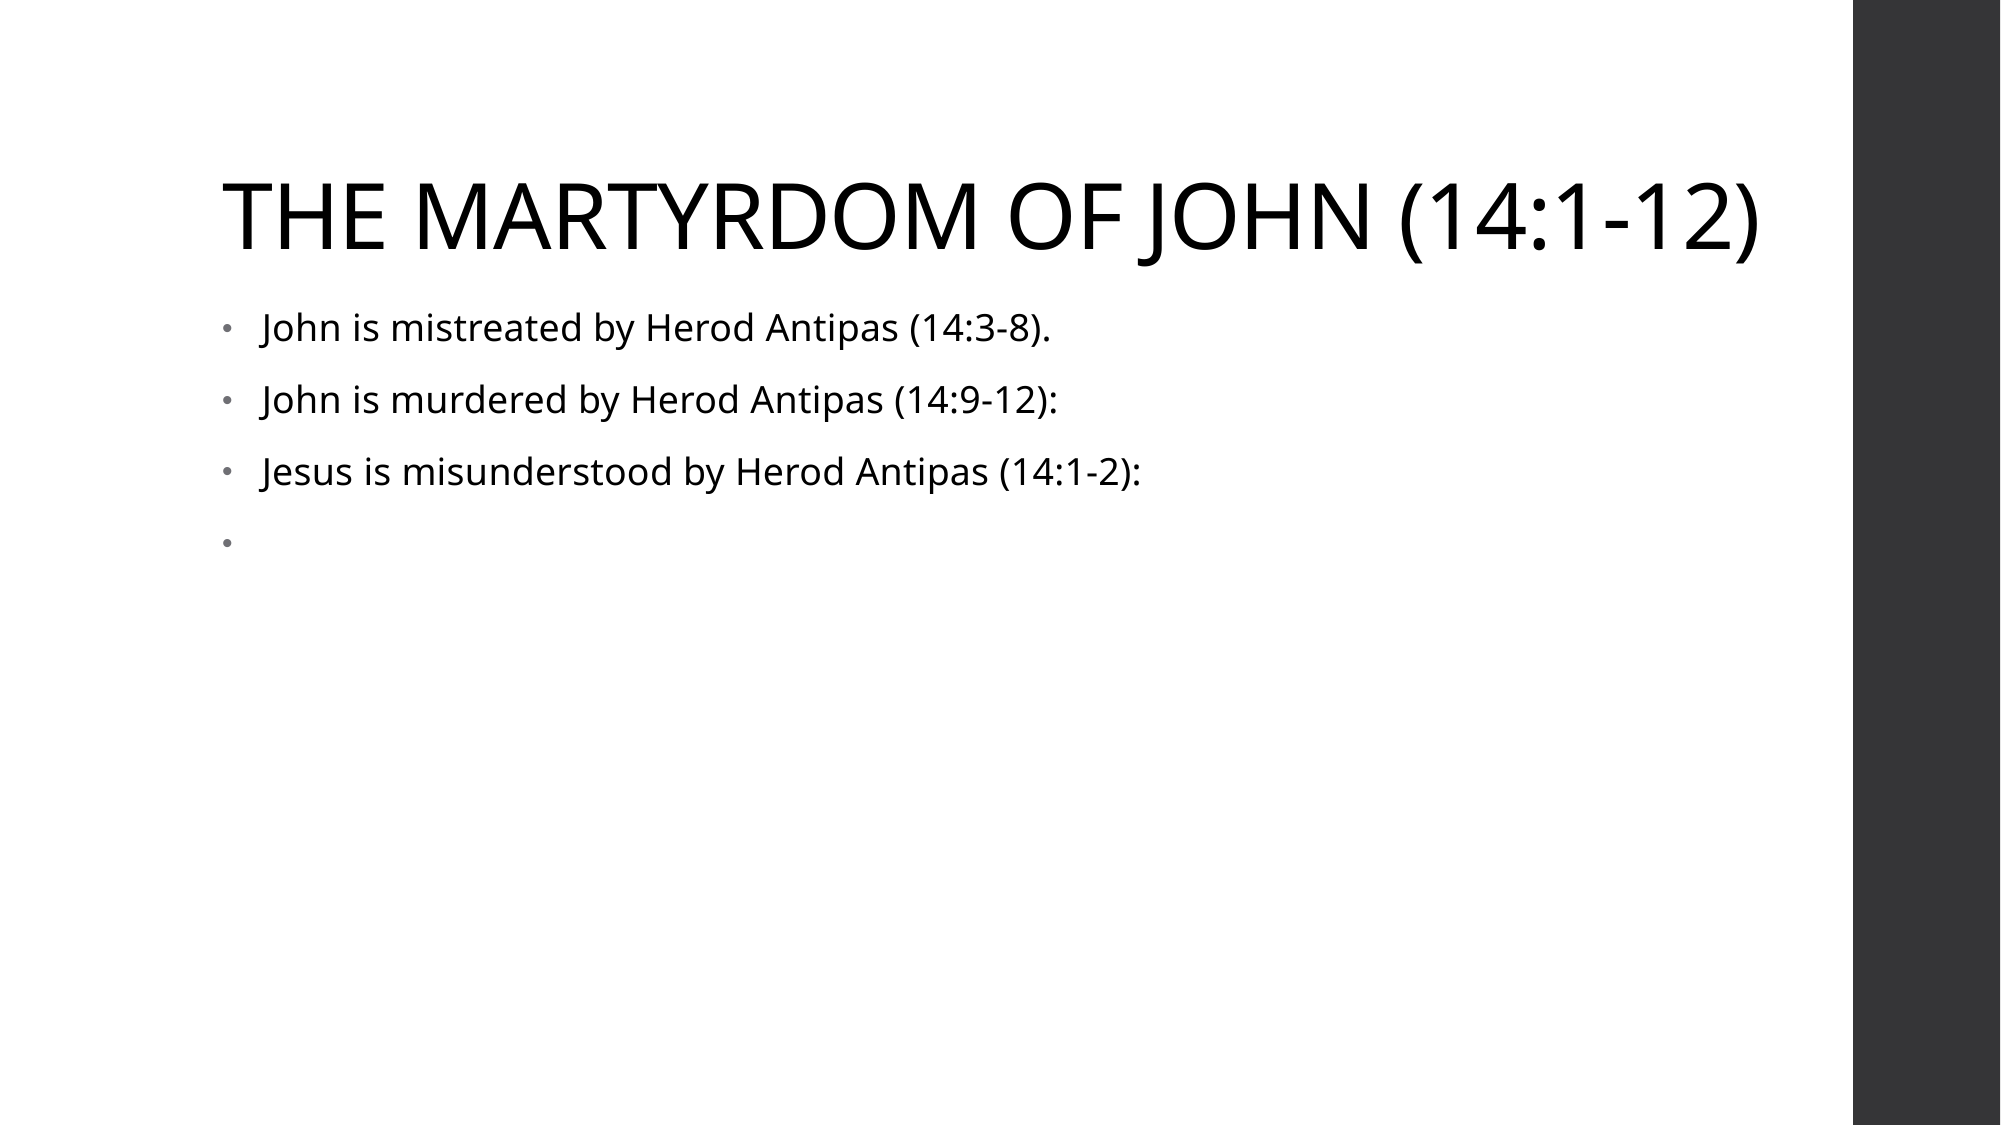

# THE MARTYRDOM OF JOHN (14:1-12)
 John is mistreated by Herod Antipas (14:3-8).
 John is murdered by Herod Antipas (14:9-12):
 Jesus is misunderstood by Herod Antipas (14:1-2):